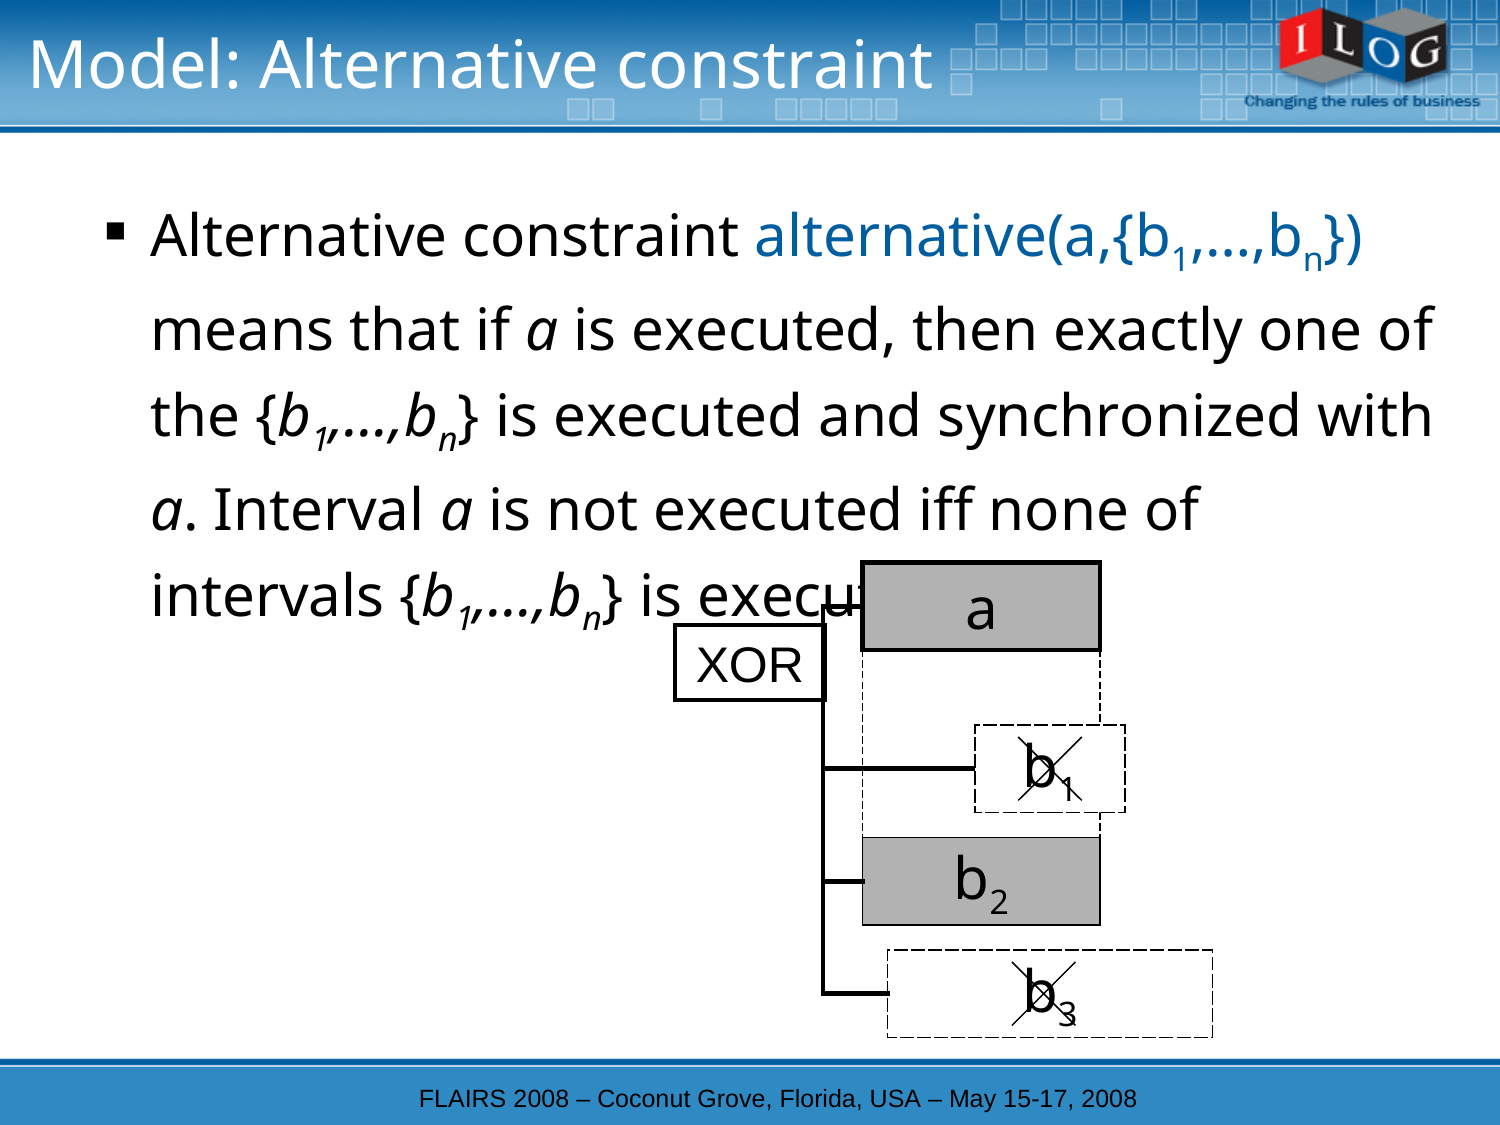

# Model: Alternative constraint
Alternative constraint alternative(a,{b1,…,bn}) means that if a is executed, then exactly one of the {b1,…,bn} is executed and synchronized with a. Interval a is not executed iff none of intervals {b1,…,bn} is executed.
a
XOR
b1
b2
b3
25
© ILOG, All rights reserved